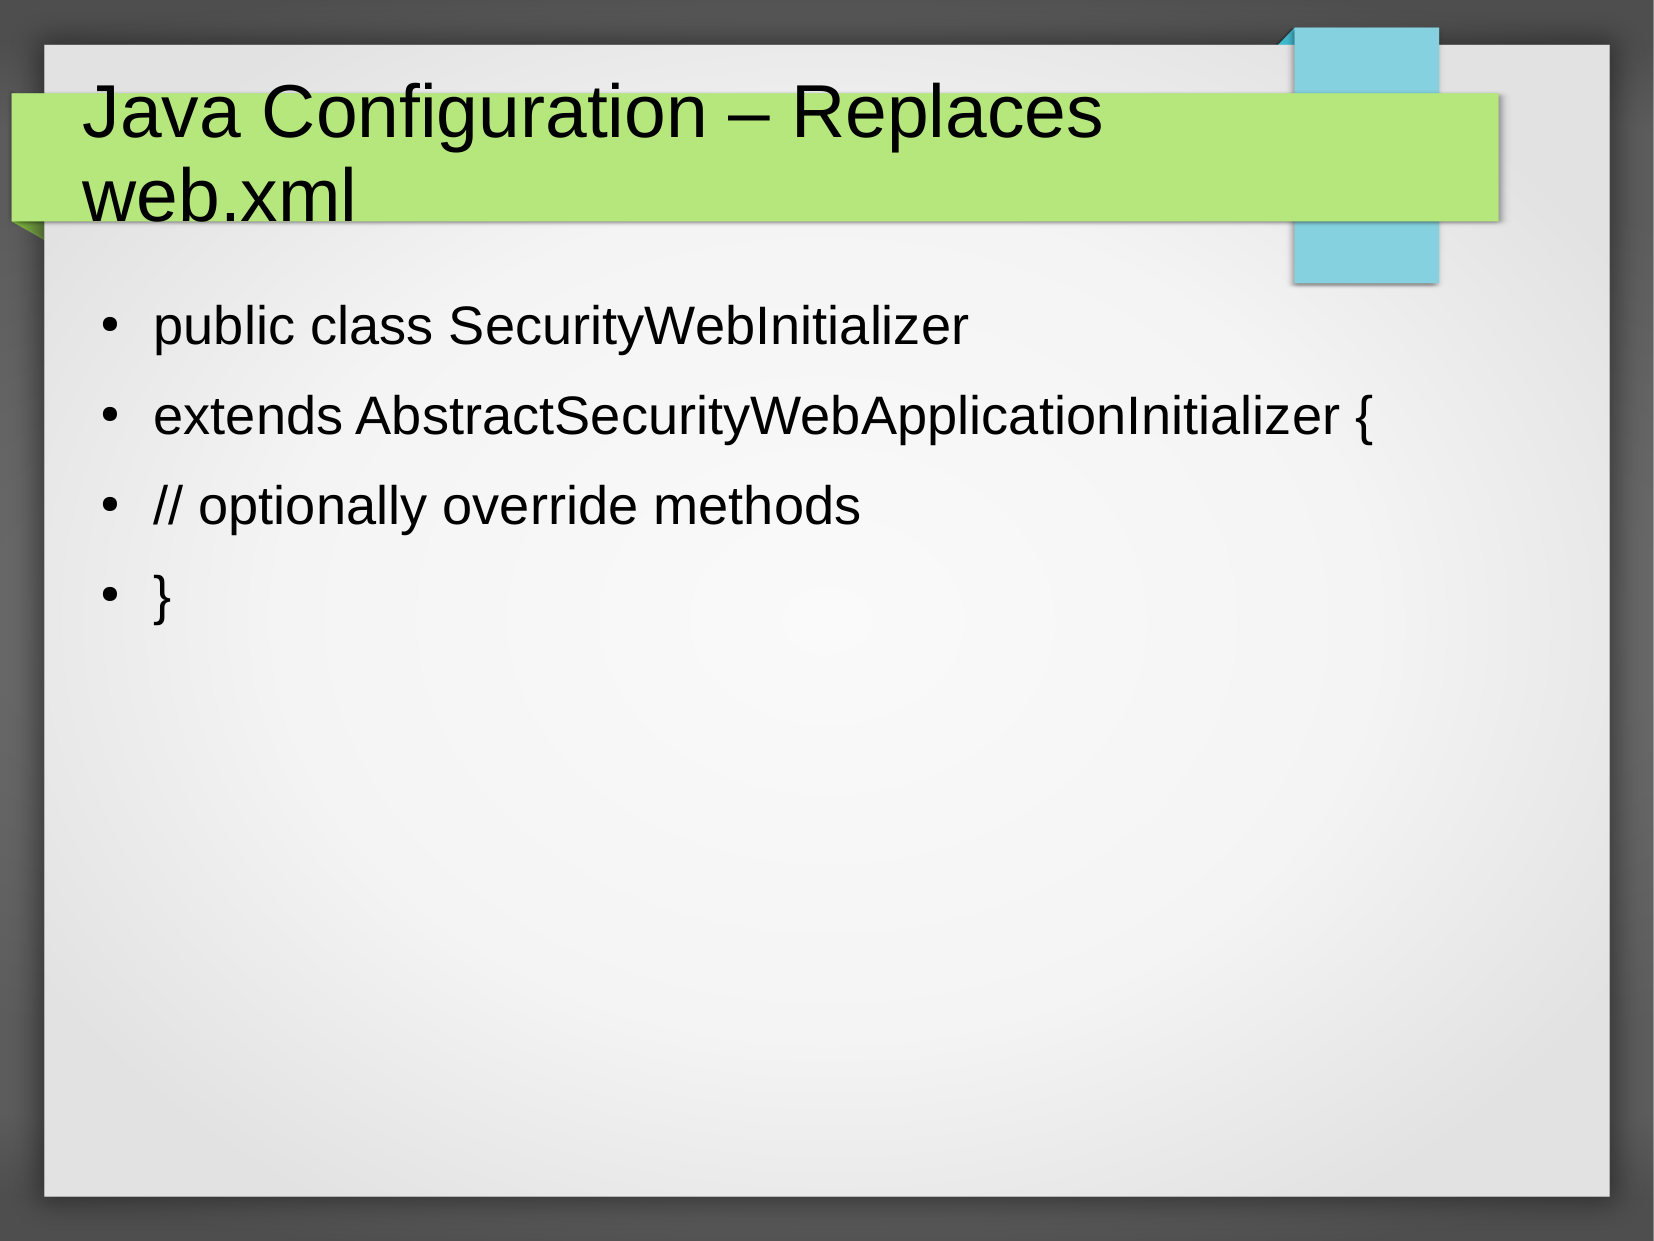

# Java Configuration – Replaces web.xml
public class SecurityWebInitializer
extends AbstractSecurityWebApplicationInitializer {
// optionally override methods
}